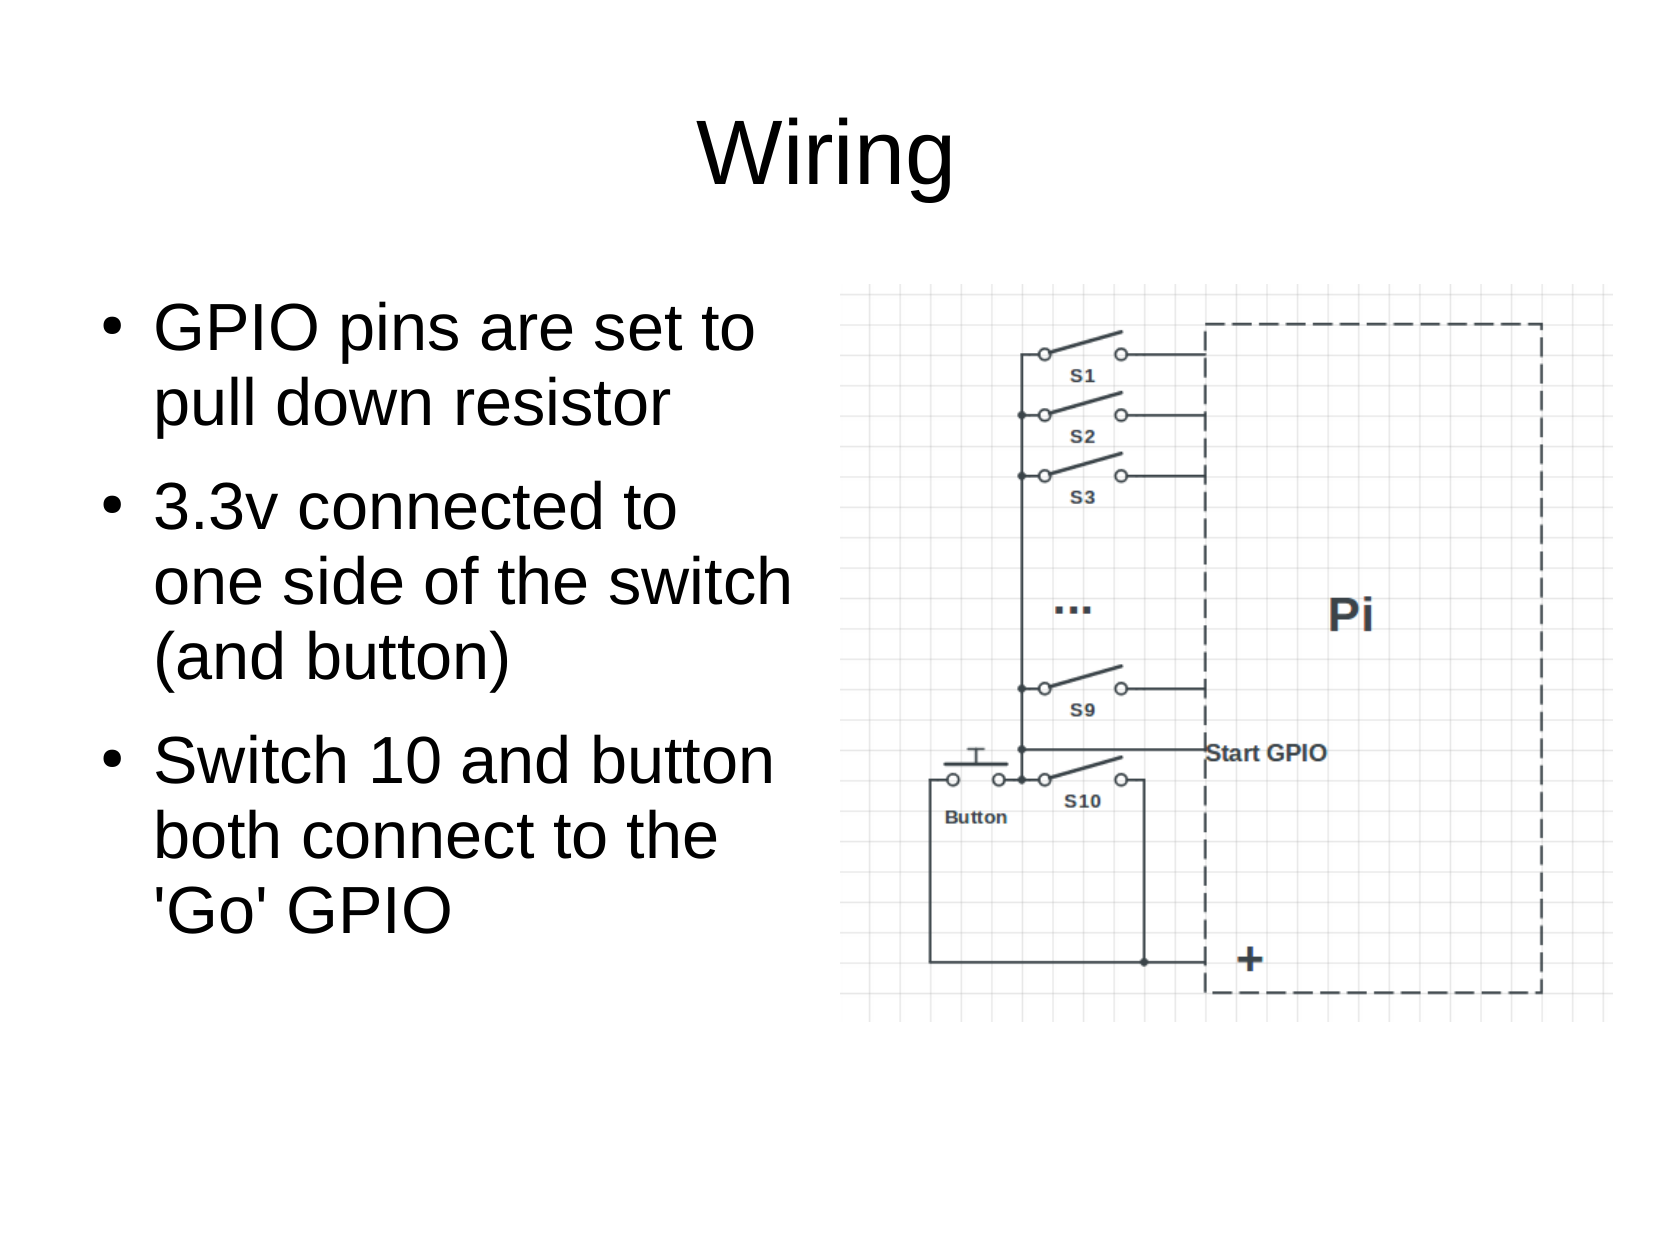

# Wiring
GPIO pins are set to pull down resistor
3.3v connected to one side of the switch (and button)
Switch 10 and button both connect to the 'Go' GPIO